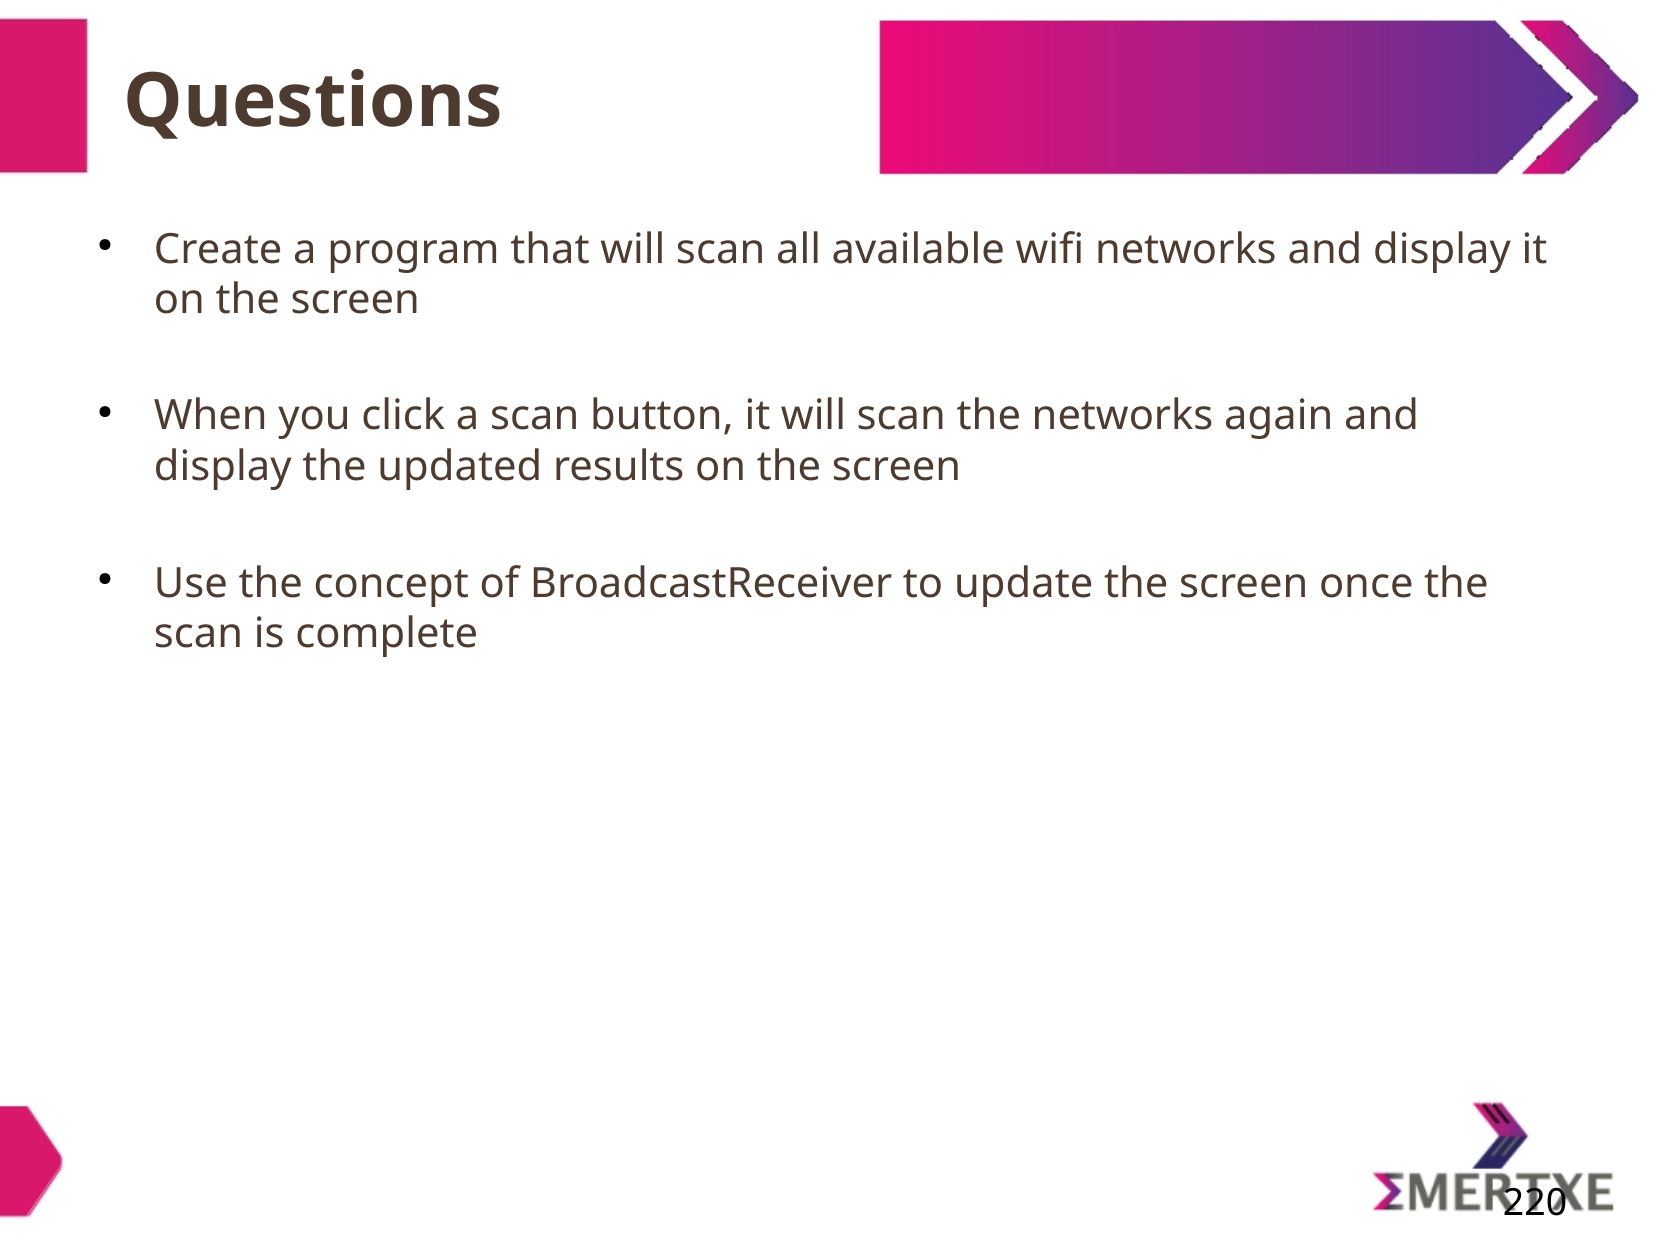

# Questions
Create a program that will scan all available wifi networks and display it on the screen
When you click a scan button, it will scan the networks again and display the updated results on the screen
Use the concept of BroadcastReceiver to update the screen once the scan is complete